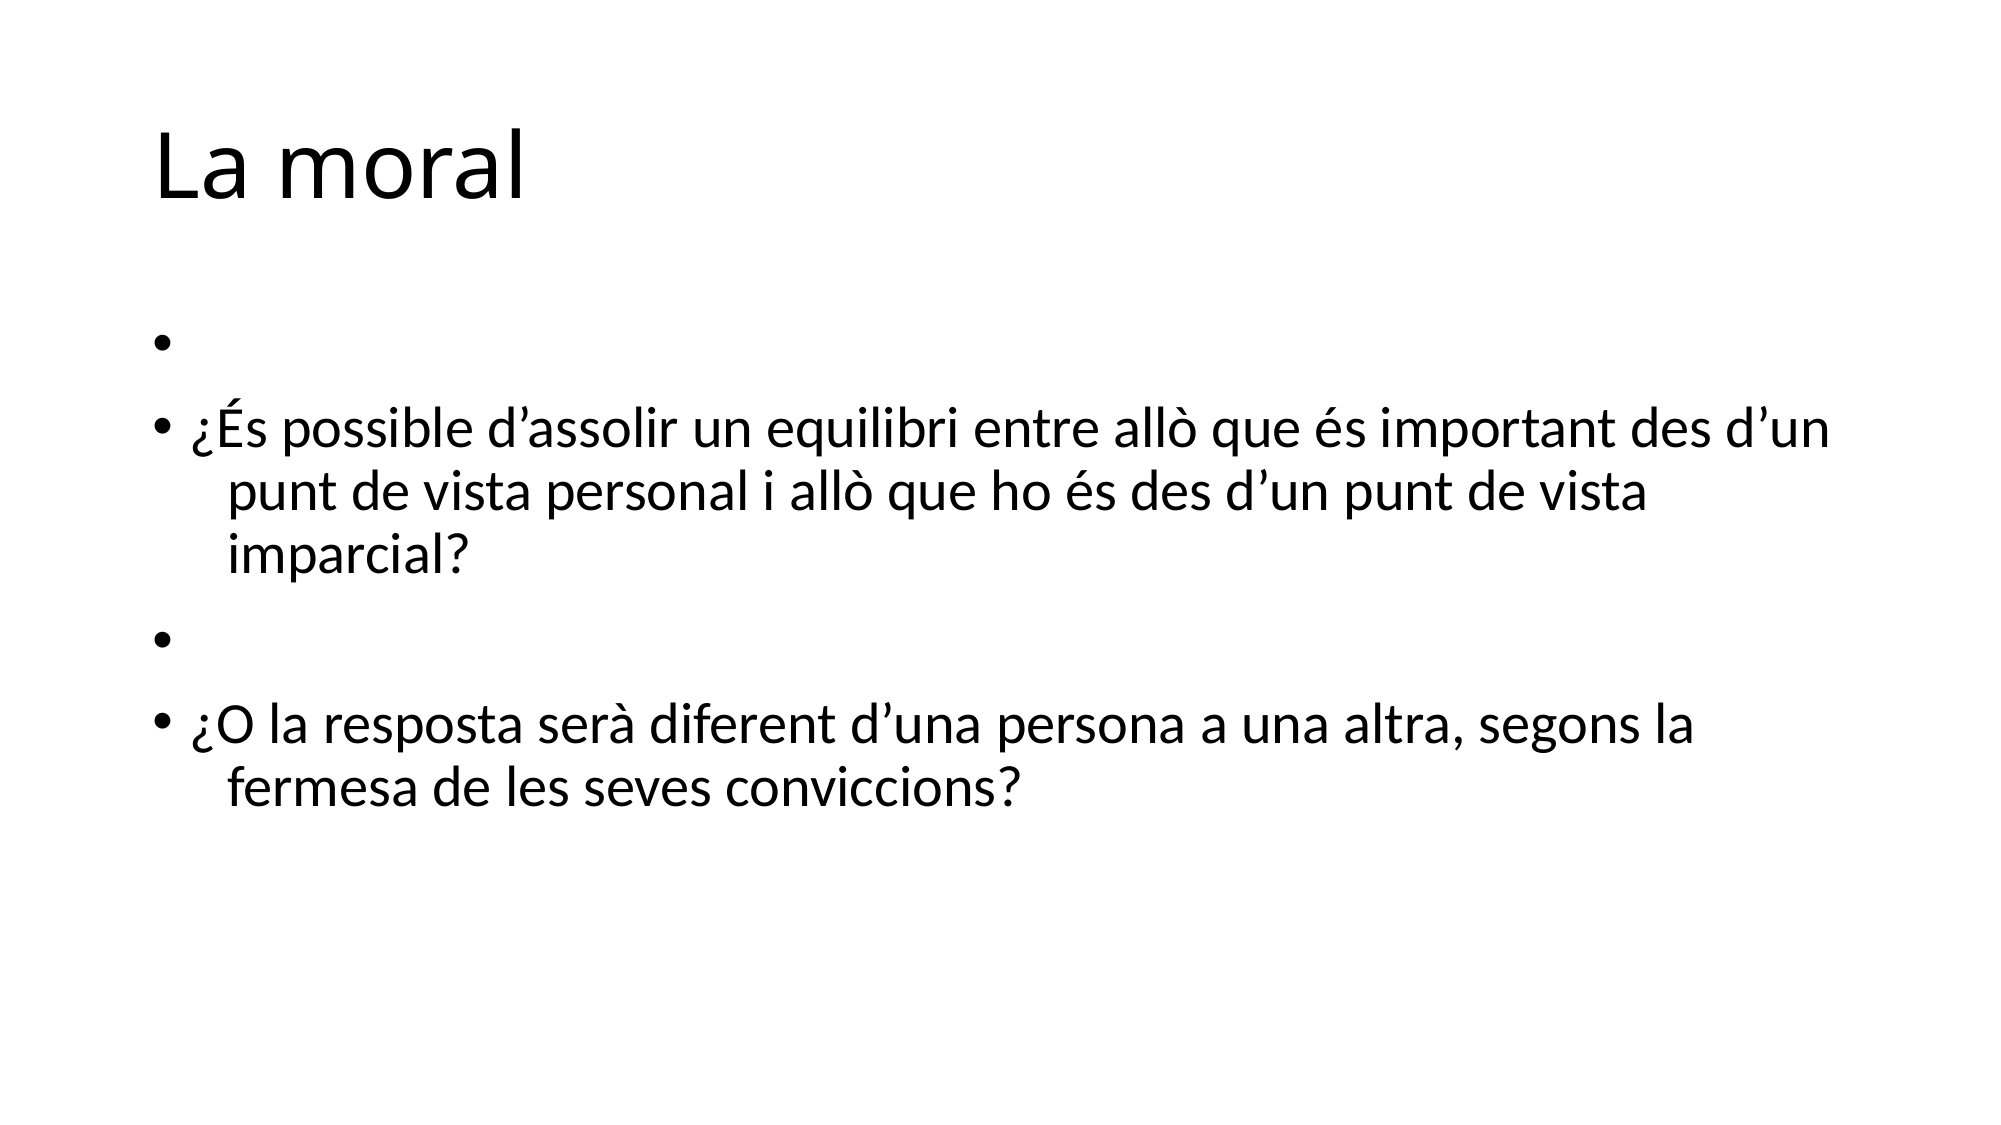

# La moral
¿És possible d’assolir un equilibri entre allò que és important des d’un punt de vista personal i allò que ho és des d’un punt de vista imparcial?
¿O la resposta serà diferent d’una persona a una altra, segons la fermesa de les seves conviccions?